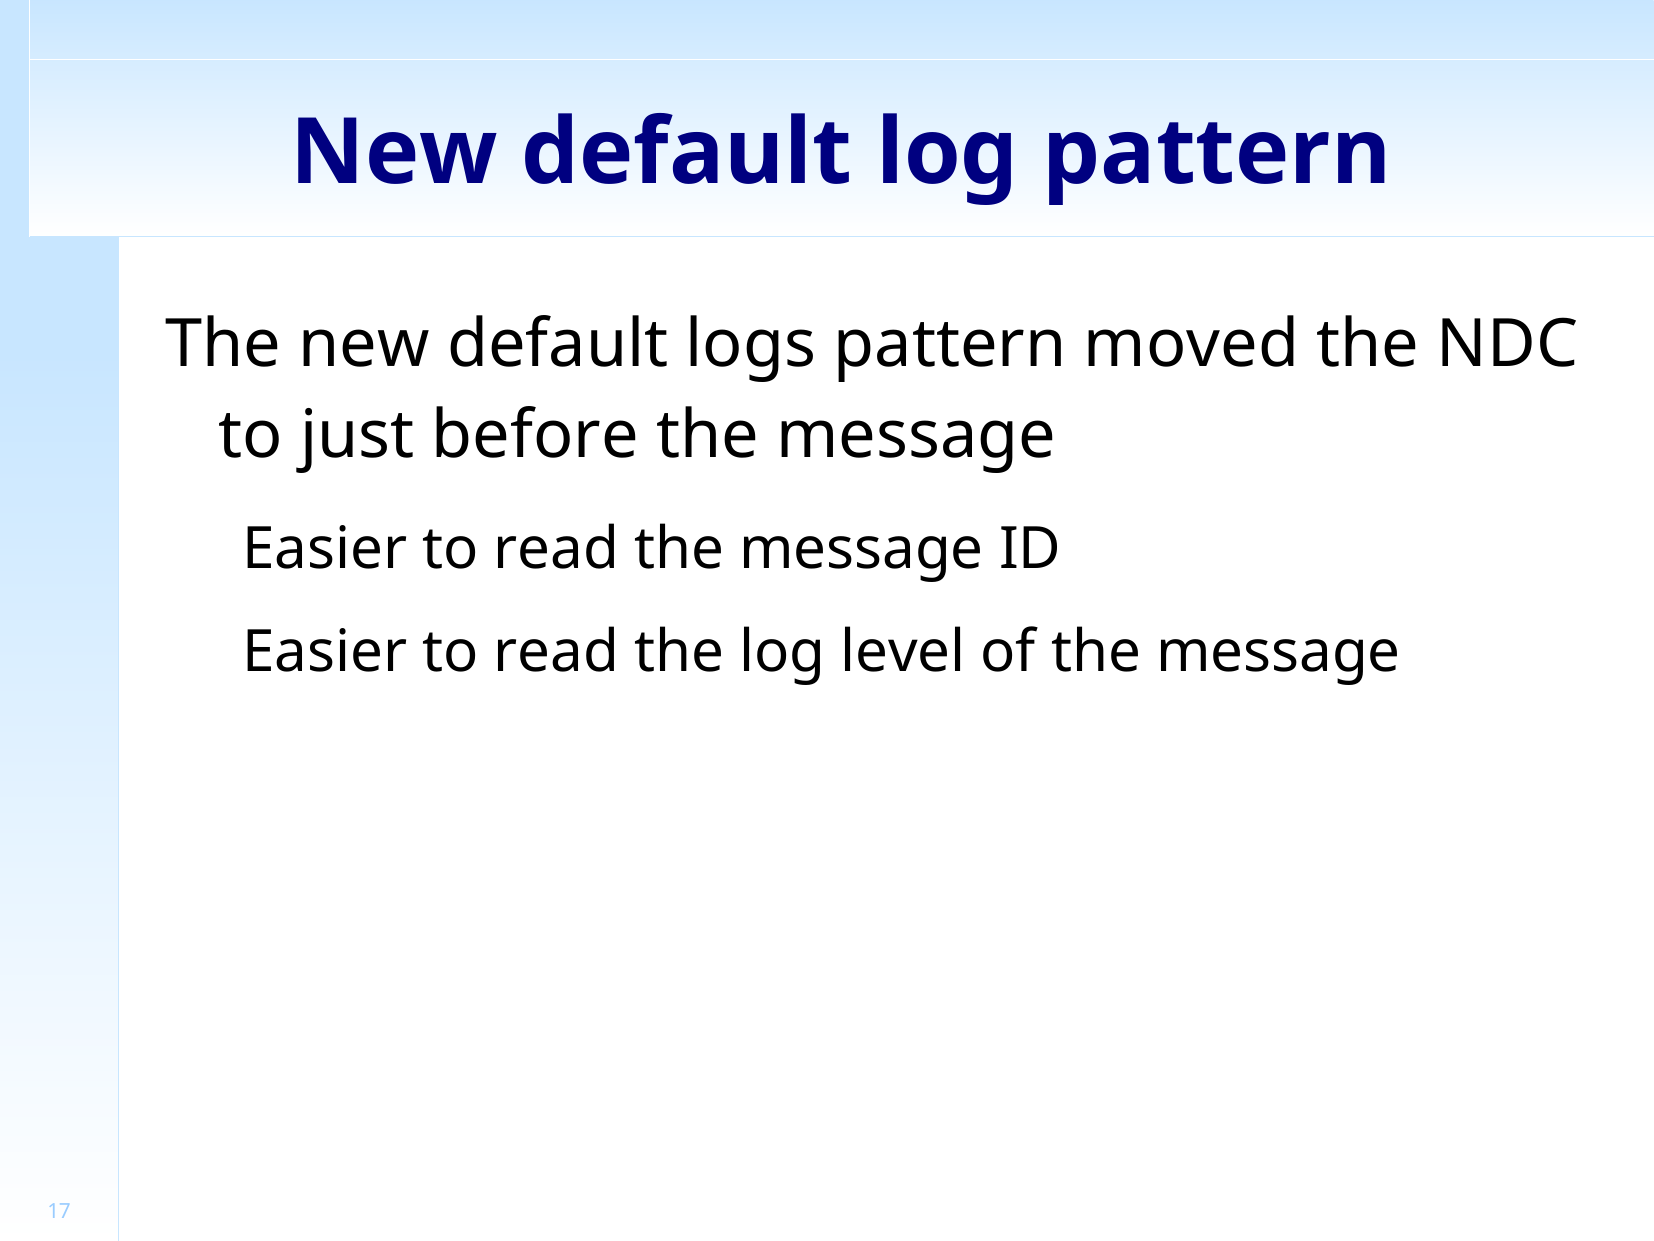

# New default log pattern
The new default logs pattern moved the NDC to just before the message
Easier to read the message ID
Easier to read the log level of the message